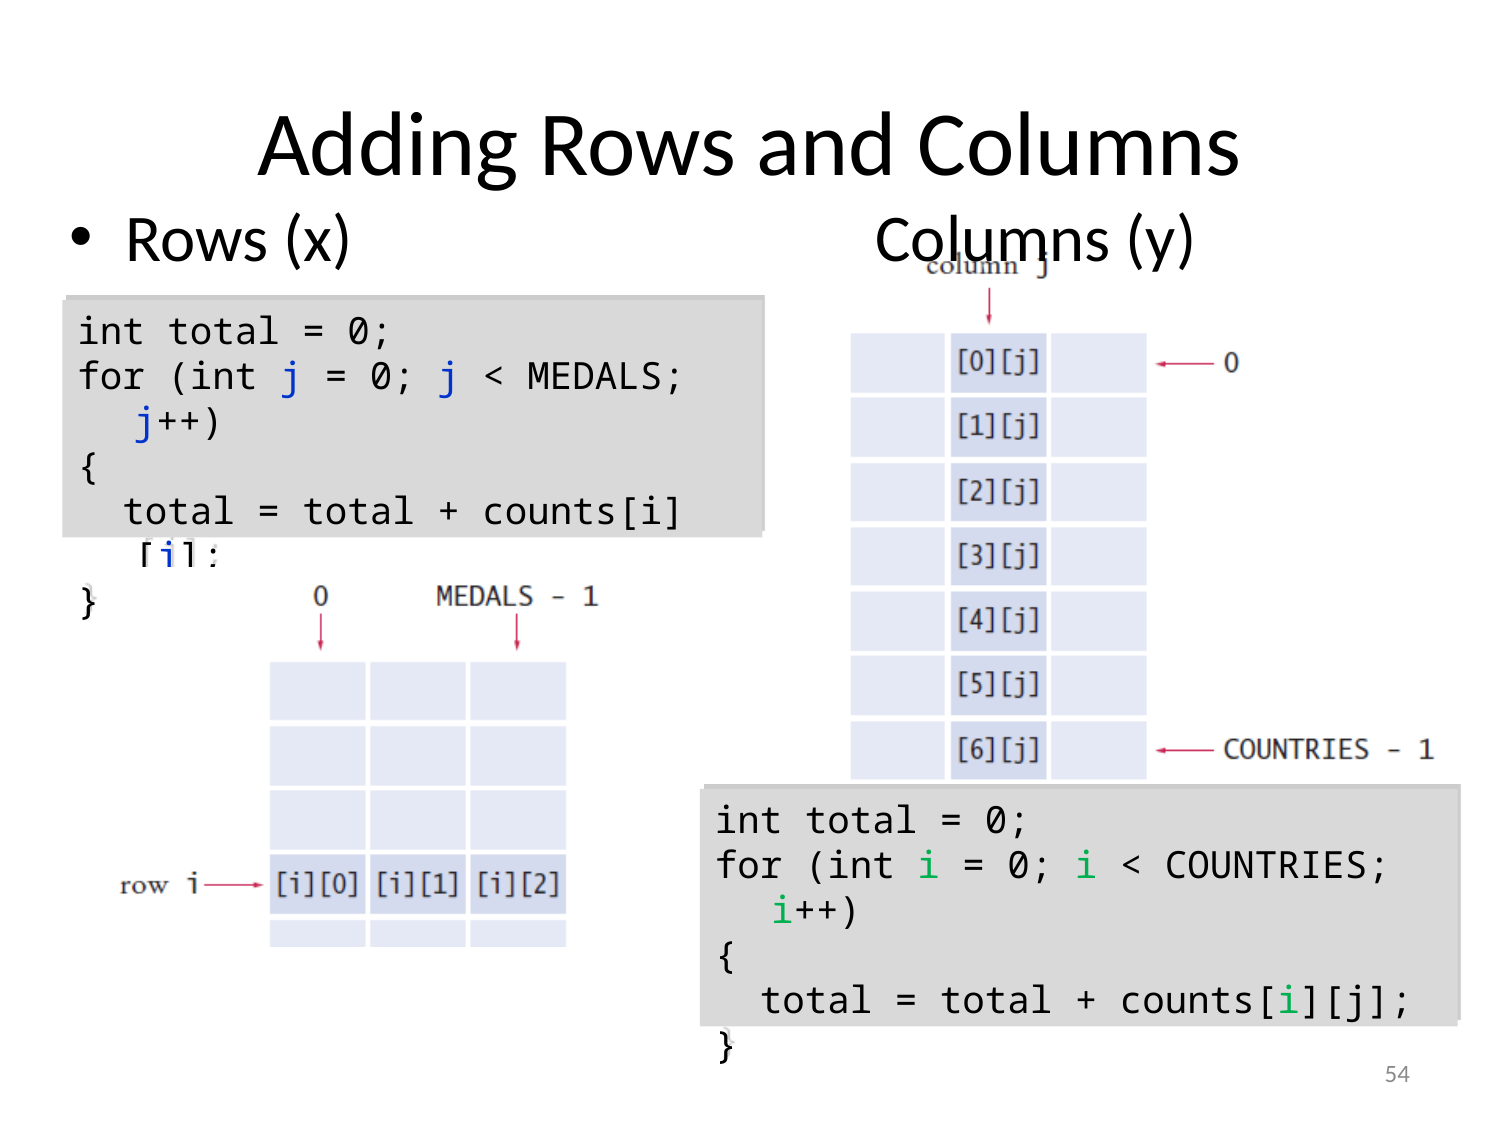

# Adding Rows and Columns
Rows (x)	 Columns (y)
int total = 0;
for (int j = 0; j < MEDALS; j++)
{
 total = total + counts[i][j];
}
int total = 0;
for (int i = 0; i < COUNTRIES; i++)
{
 total = total + counts[i][j];
}